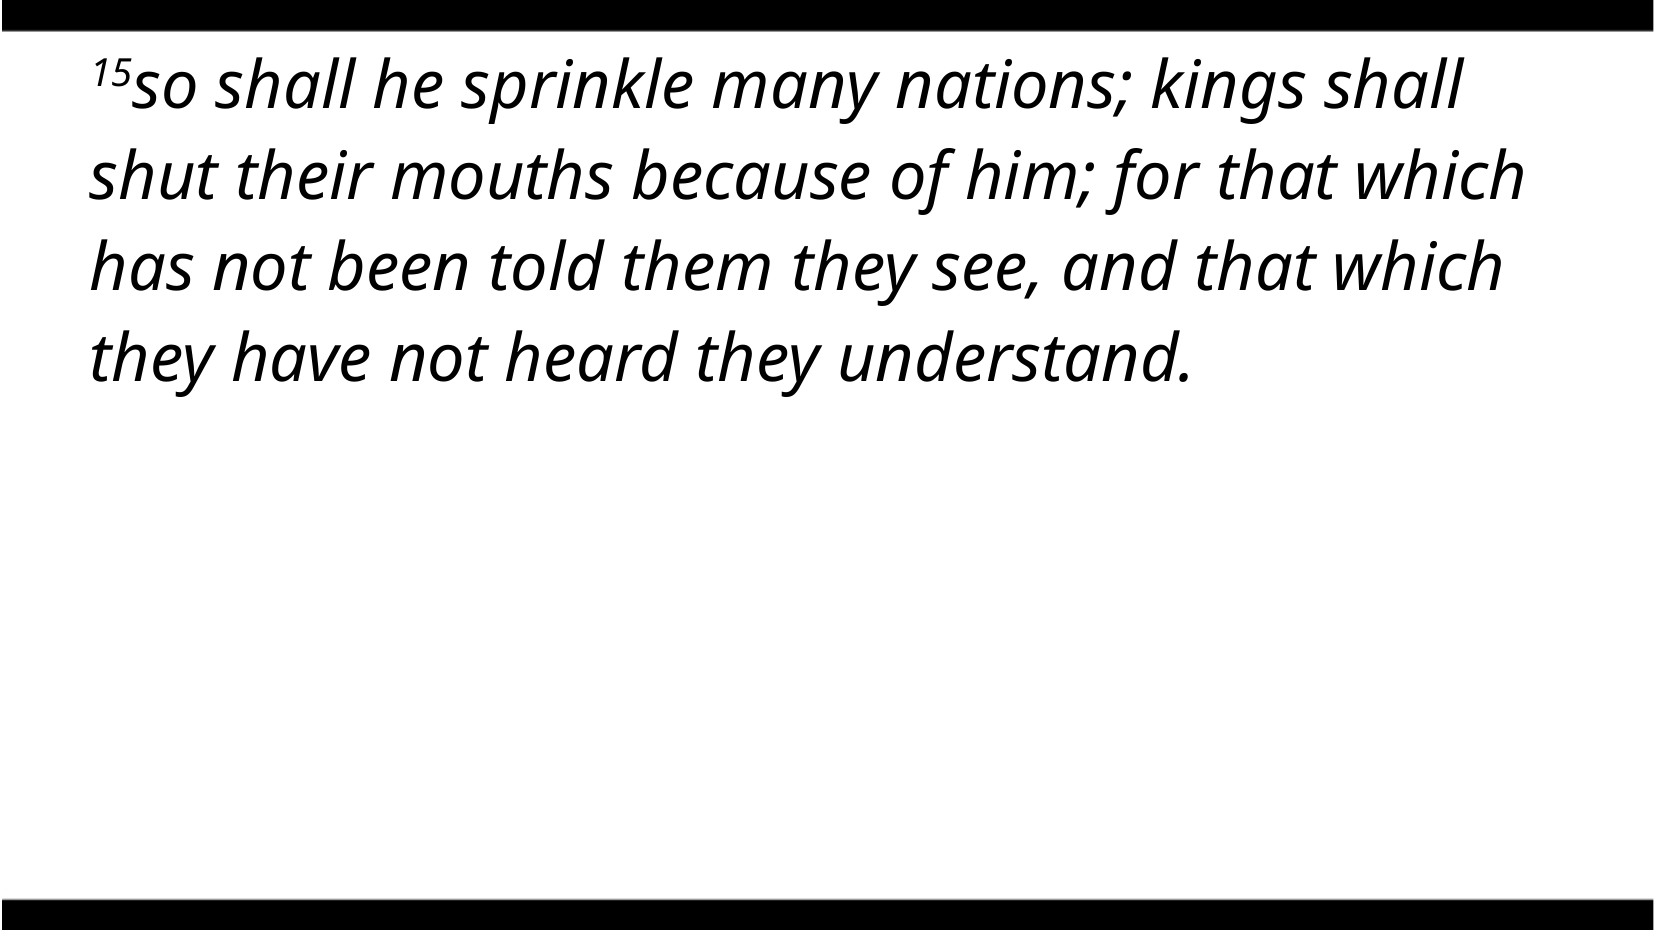

15so shall he sprinkle many nations; kings shall shut their mouths because of him; for that which has not been told them they see, and that which they have not heard they understand.